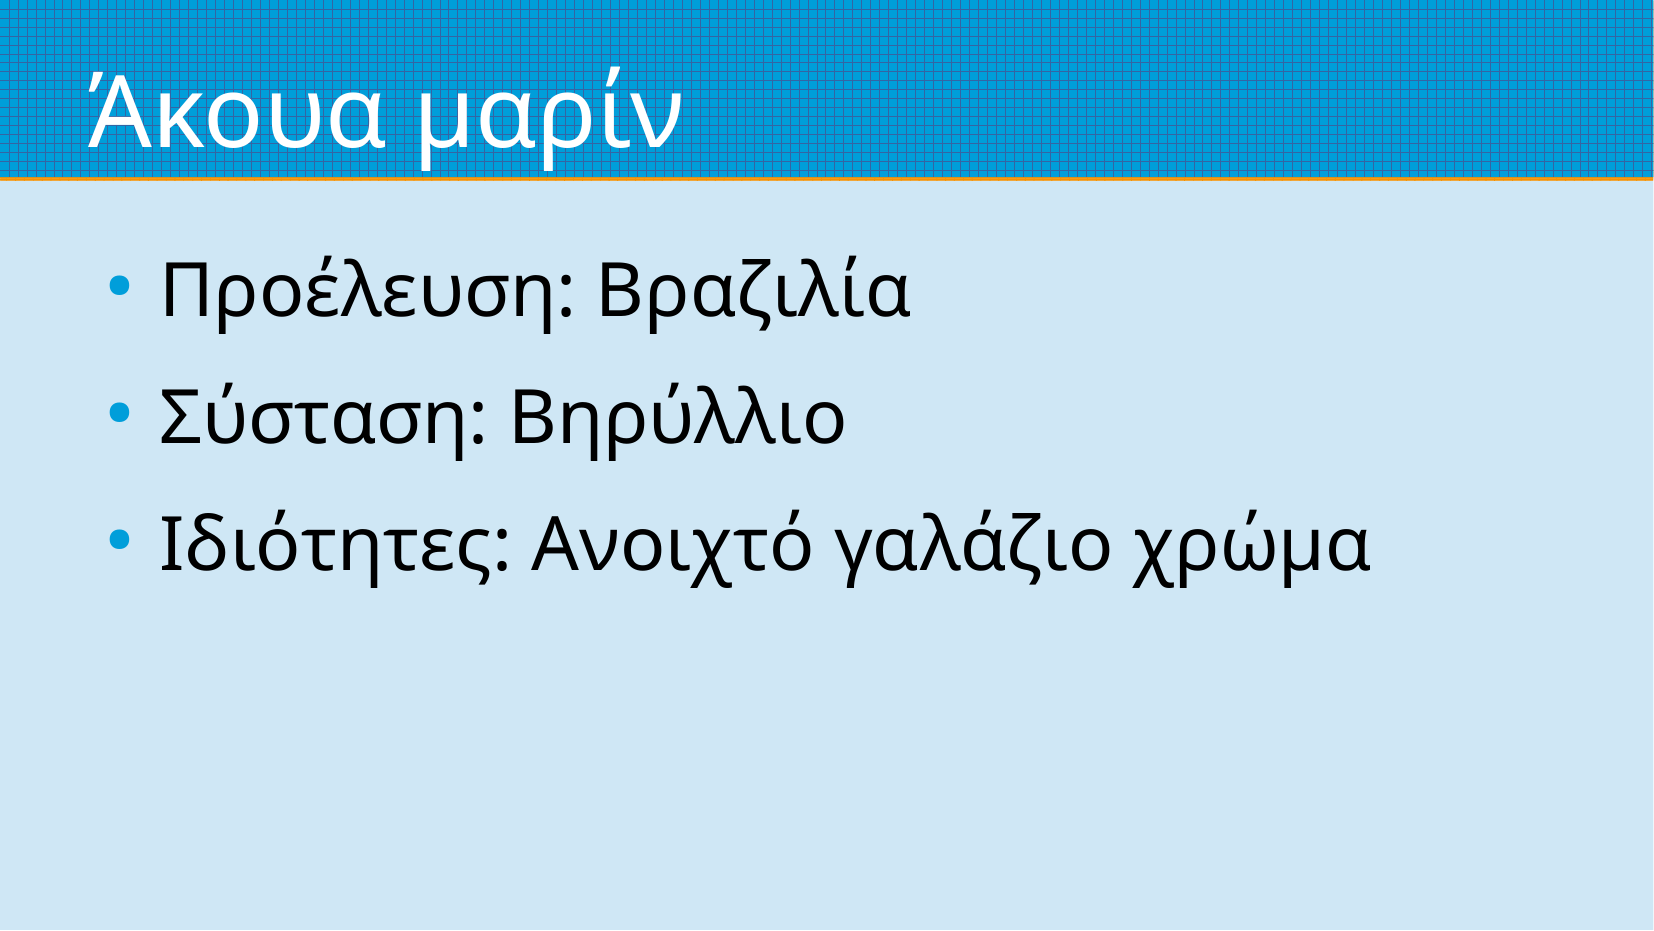

# Άκουα μαρίν
Προέλευση: Βραζιλία
Σύσταση: Βηρύλλιο
Ιδιότητες: Ανοιχτό γαλάζιο χρώμα